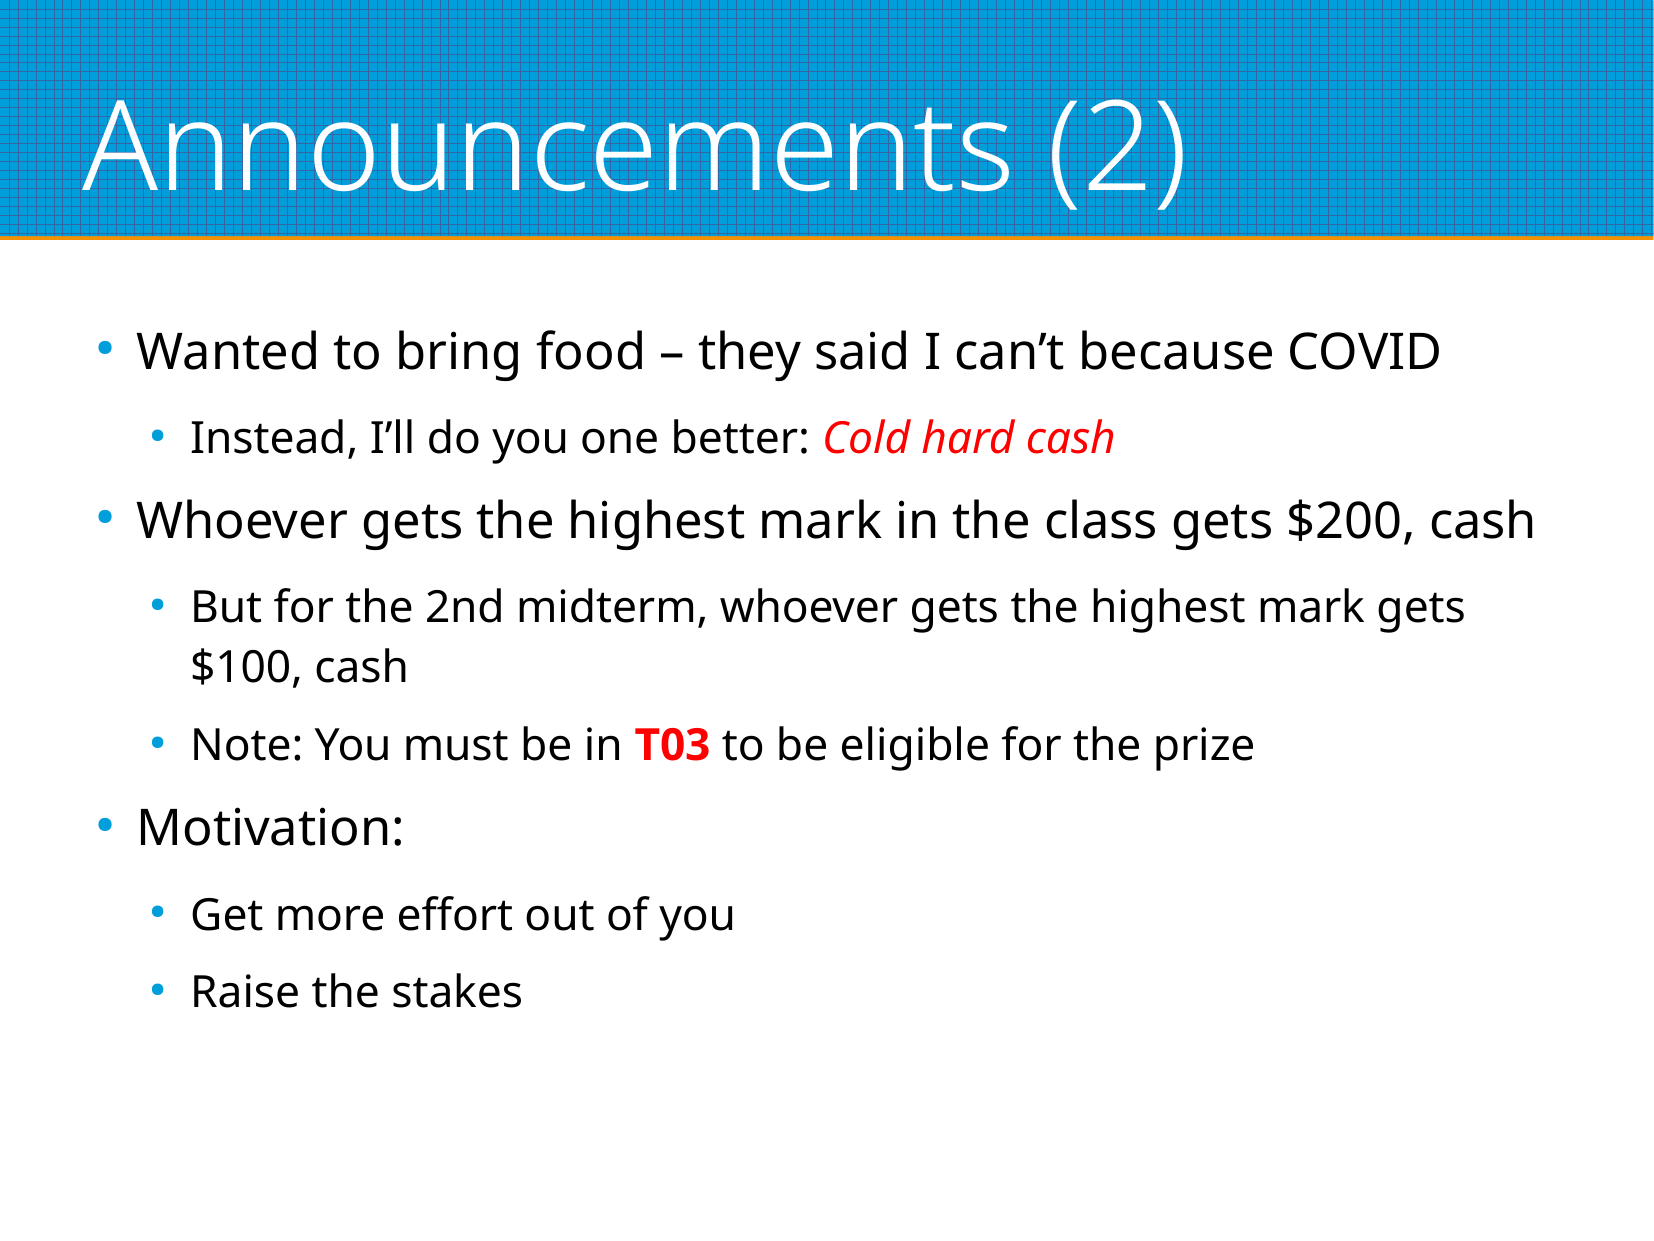

# Announcements (2)
Wanted to bring food – they said I can’t because COVID
Instead, I’ll do you one better: Cold hard cash
Whoever gets the highest mark in the class gets $200, cash
But for the 2nd midterm, whoever gets the highest mark gets $100, cash
Note: You must be in T03 to be eligible for the prize
Motivation:
Get more effort out of you
Raise the stakes